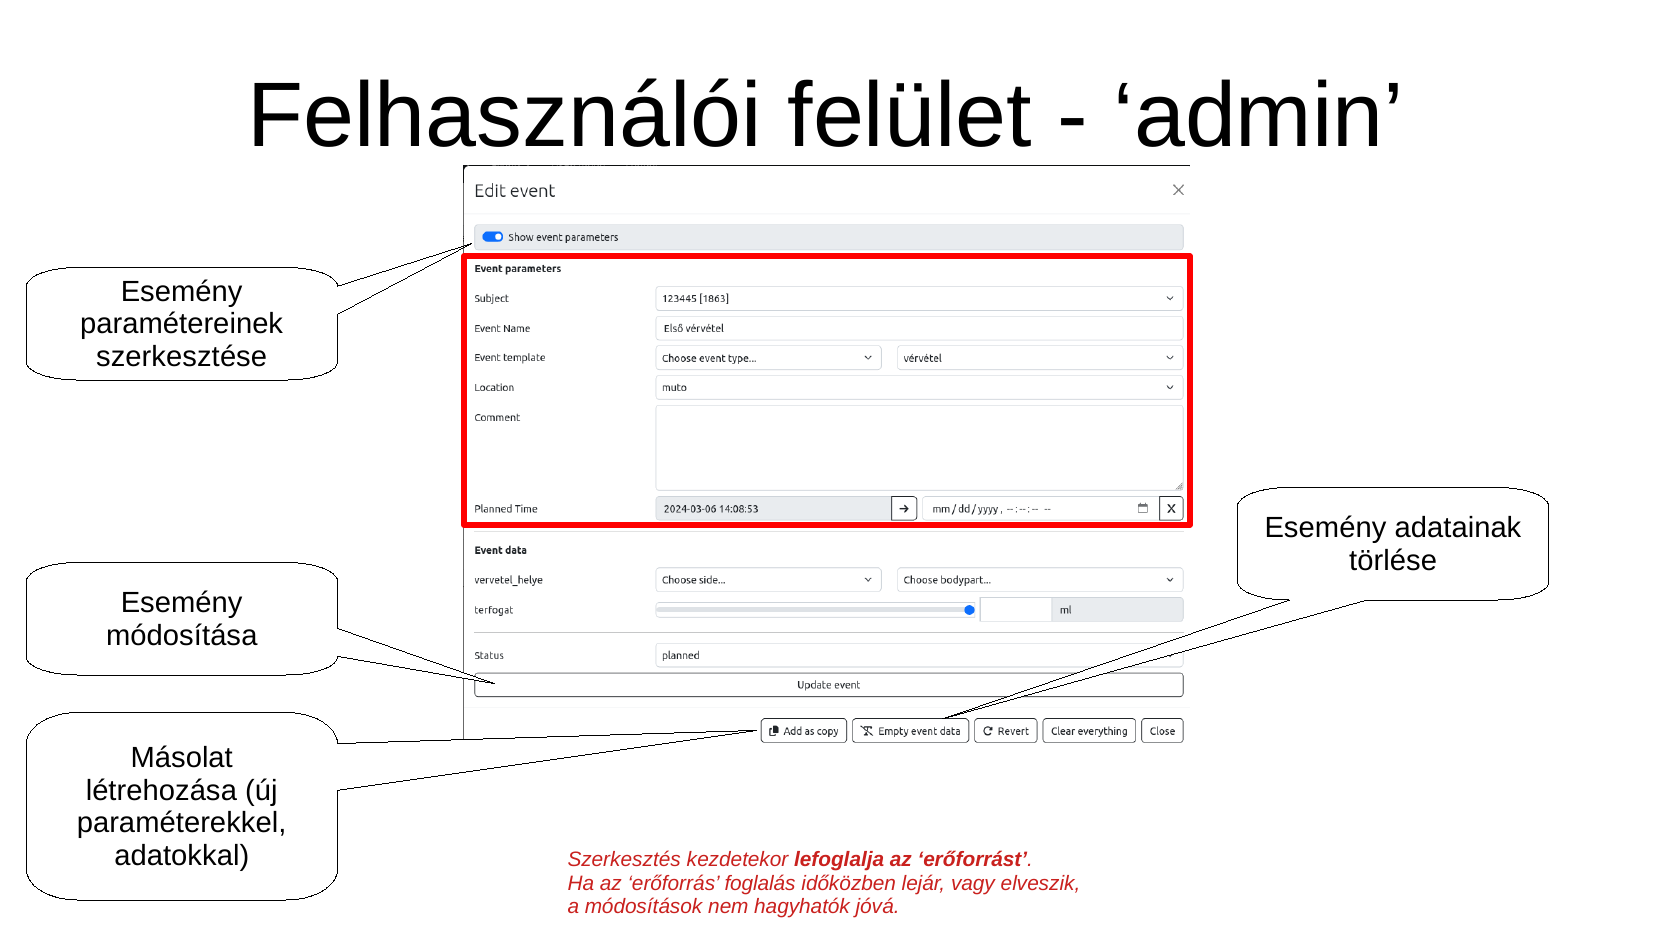

# Felhasználói felület - ‘admin’
Esemény paramétereinek szerkesztése
Esemény adatainak törlése
Esemény módosítása
Másolat létrehozása (új paraméterekkel, adatokkal)
Szerkesztés kezdetekor lefoglalja az ‘erőforrást’.
Ha az ‘erőforrás’ foglalás időközben lejár, vagy elveszik,
a módosítások nem hagyhatók jóvá.